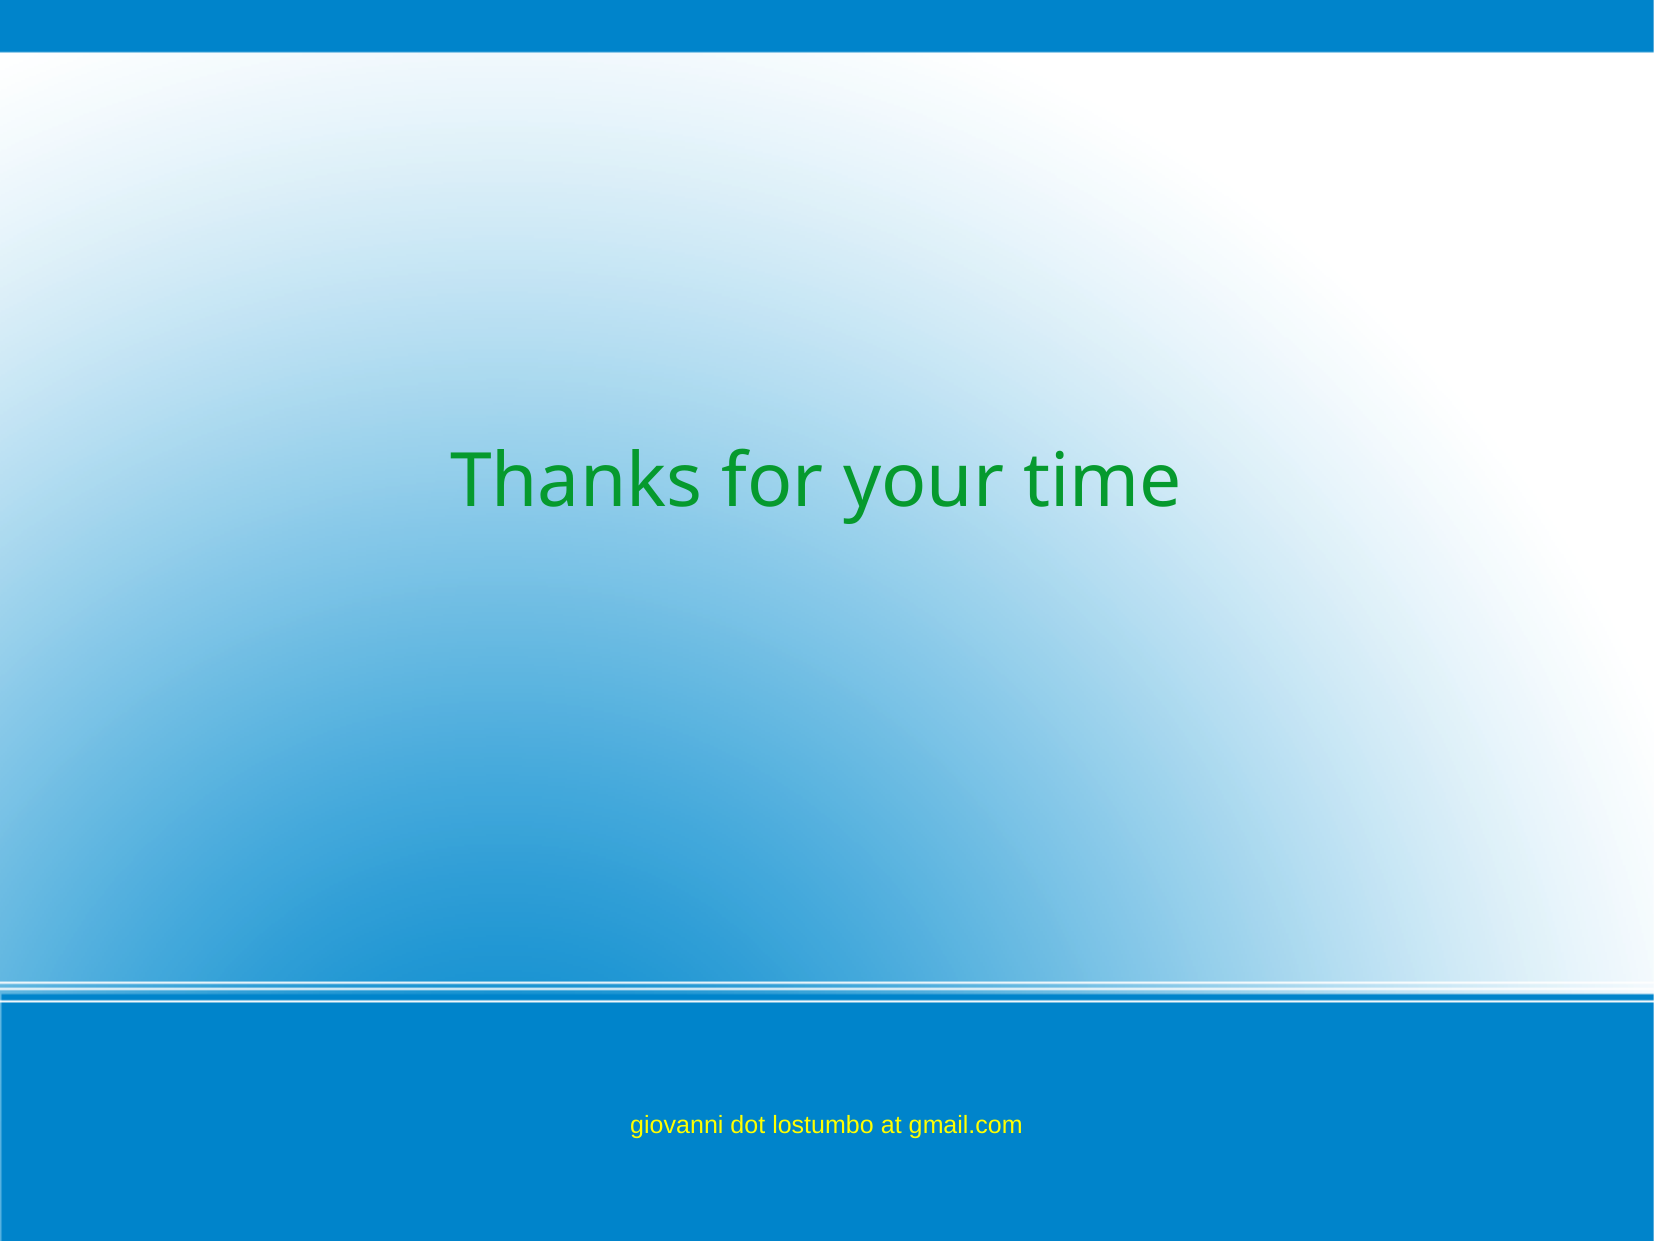

Thanks for your time
# giovanni dot lostumbo at gmail.com